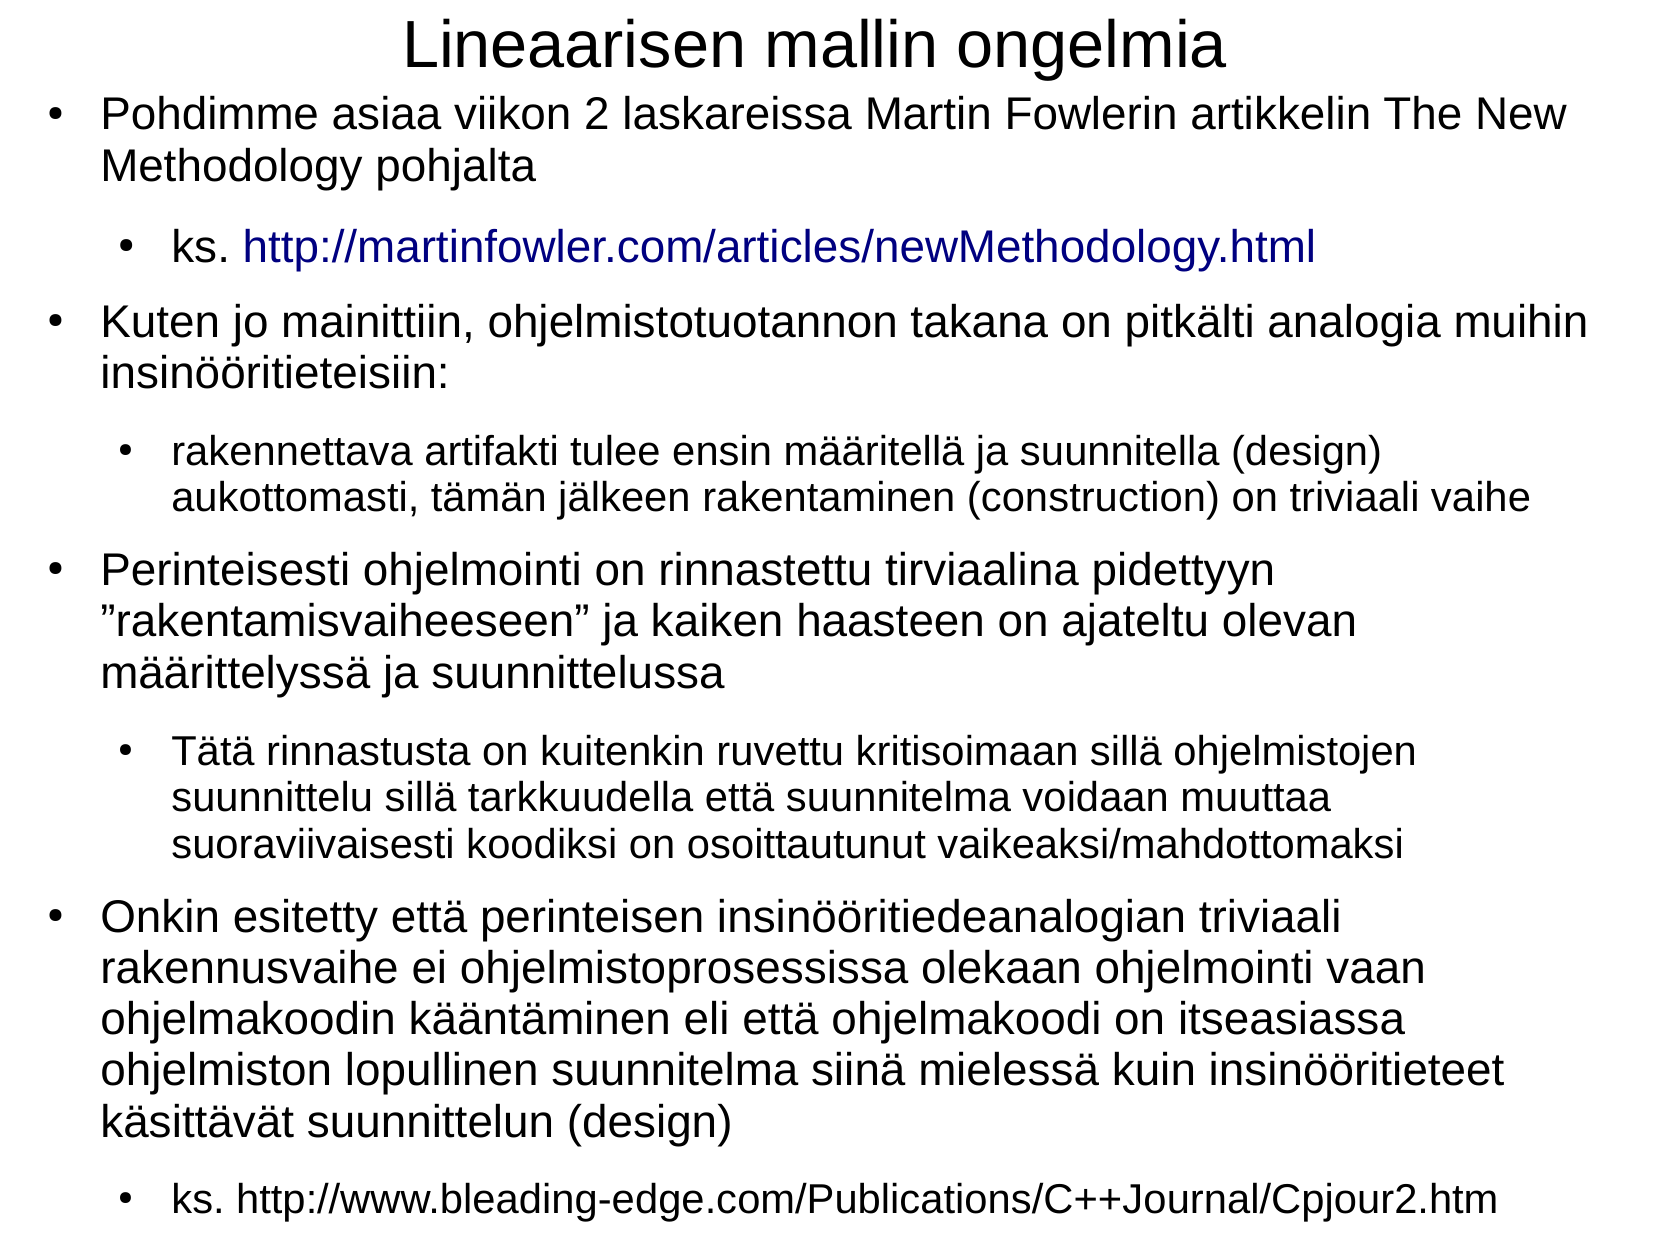

# Lineaarisen mallin ongelmia
Pohdimme asiaa viikon 2 laskareissa Martin Fowlerin artikkelin The New Methodology pohjalta
ks. http://martinfowler.com/articles/newMethodology.html
Kuten jo mainittiin, ohjelmistotuotannon takana on pitkälti analogia muihin insinööritieteisiin:
rakennettava artifakti tulee ensin määritellä ja suunnitella (design) aukottomasti, tämän jälkeen rakentaminen (construction) on triviaali vaihe
Perinteisesti ohjelmointi on rinnastettu tirviaalina pidettyyn ”rakentamisvaiheeseen” ja kaiken haasteen on ajateltu olevan määrittelyssä ja suunnittelussa
Tätä rinnastusta on kuitenkin ruvettu kritisoimaan sillä ohjelmistojen suunnittelu sillä tarkkuudella että suunnitelma voidaan muuttaa suoraviivaisesti koodiksi on osoittautunut vaikeaksi/mahdottomaksi
Onkin esitetty että perinteisen insinööritiedeanalogian triviaali rakennusvaihe ei ohjelmistoprosessissa olekaan ohjelmointi vaan ohjelmakoodin kääntäminen eli että ohjelmakoodi on itseasiassa ohjelmiston lopullinen suunnitelma siinä mielessä kuin insinööritieteet käsittävät suunnittelun (design)
ks. http://www.bleading-edge.com/Publications/C++Journal/Cpjour2.htm